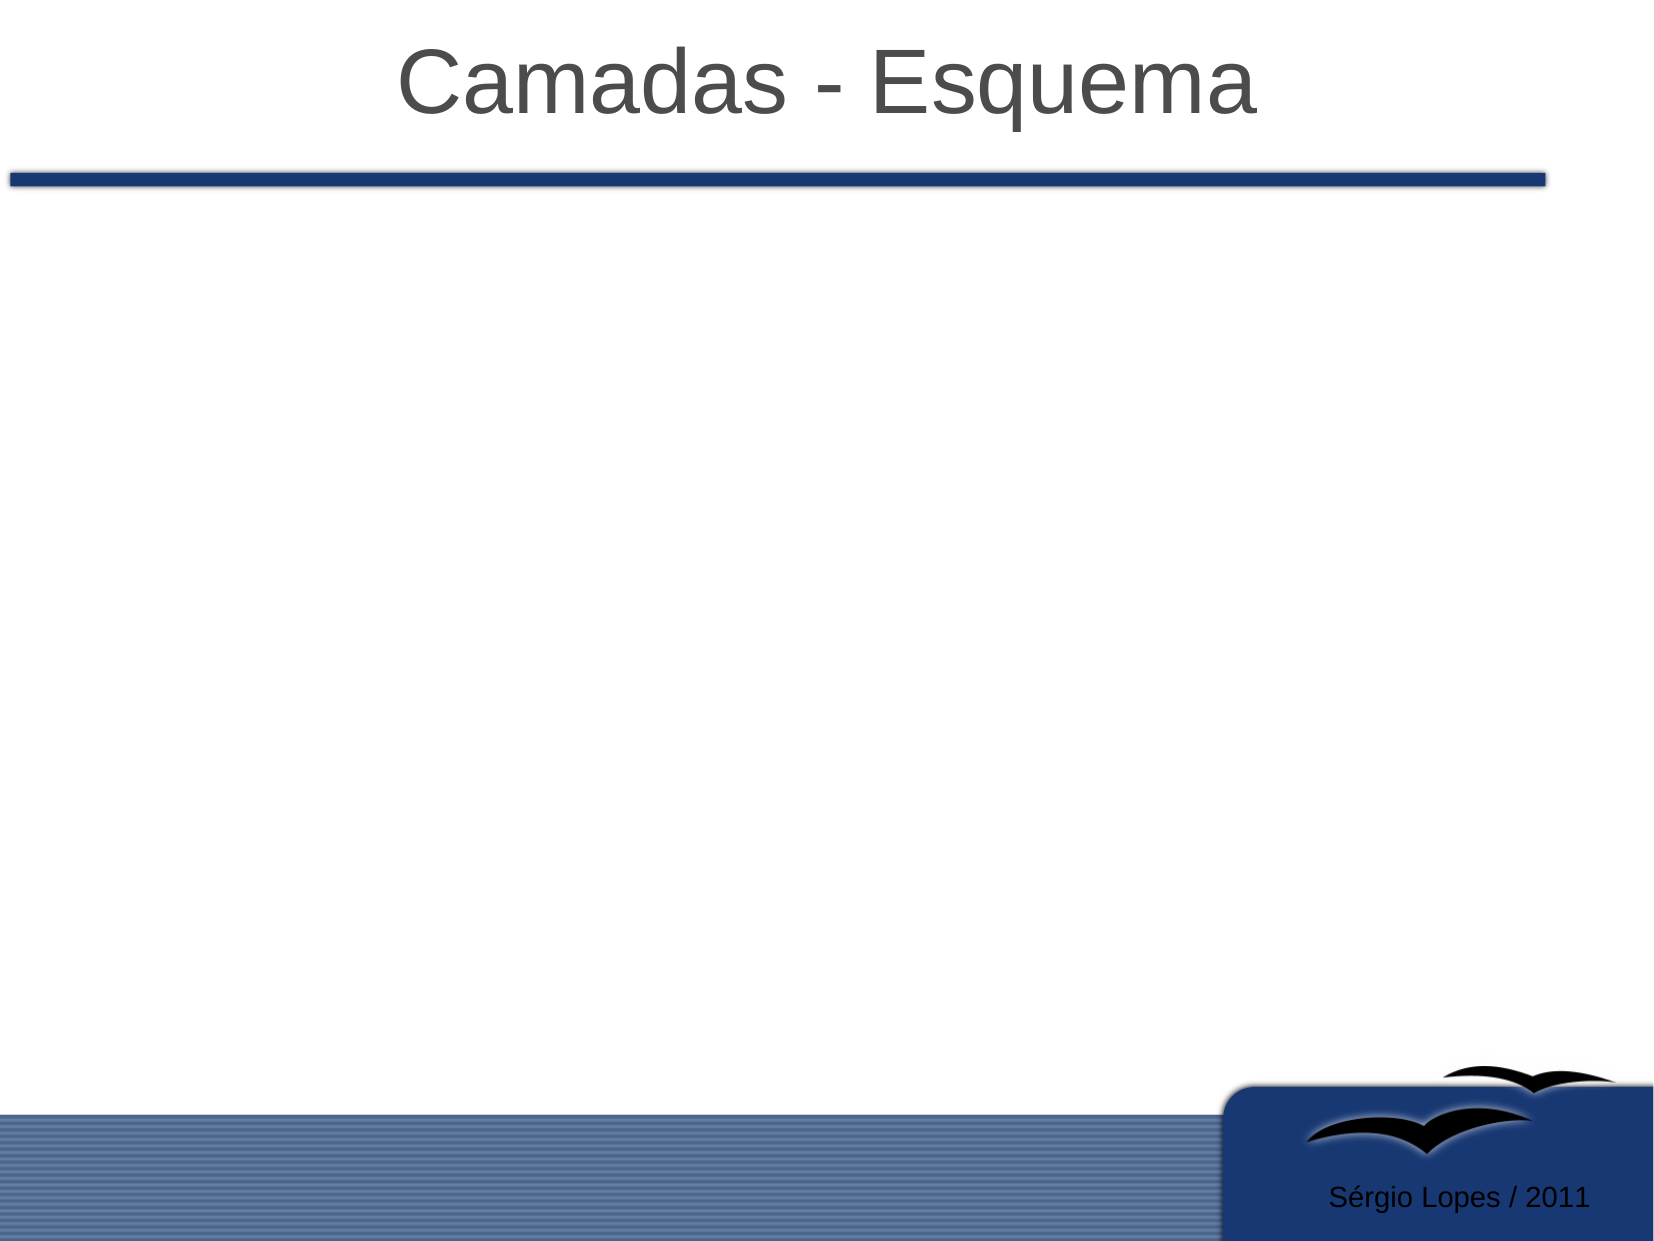

# Camadas - Esquema
Sérgio Lopes / 2011